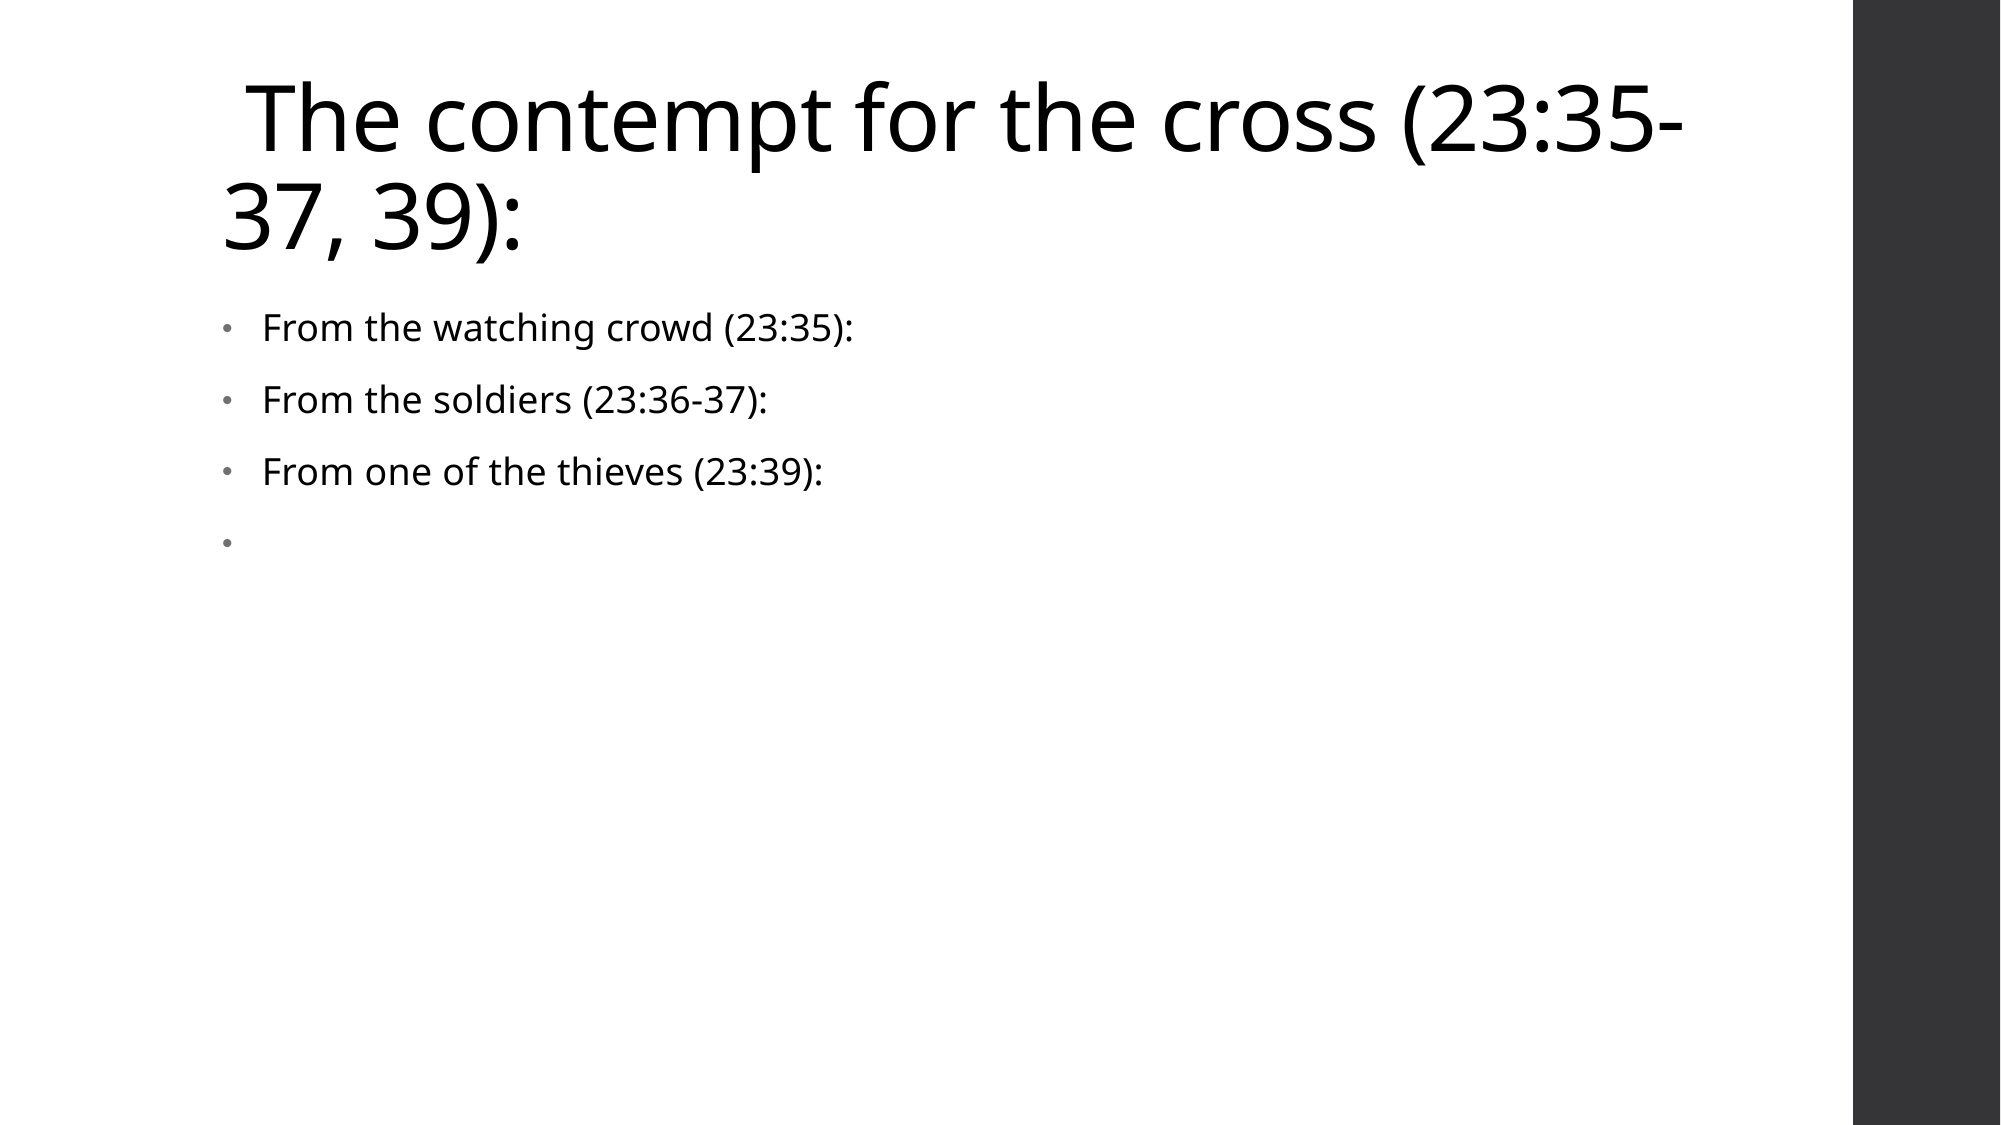

# The contempt for the cross (23:35-37, 39):
 From the watching crowd (23:35):
 From the soldiers (23:36-37):
 From one of the thieves (23:39):